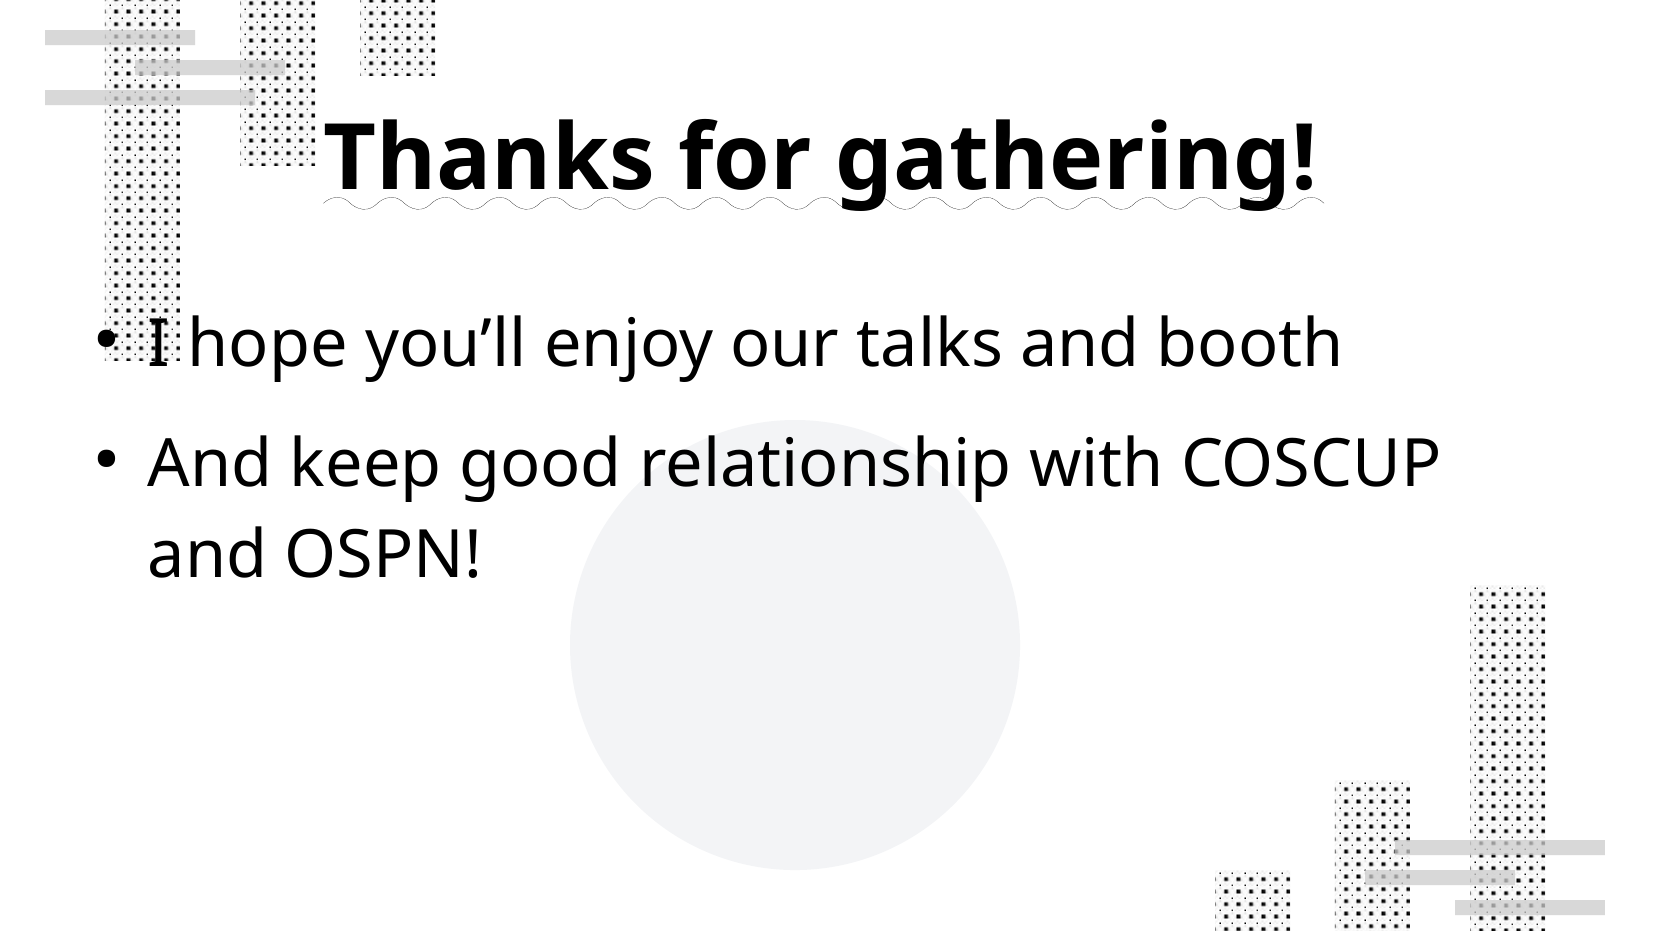

# Thanks for gathering!
I hope you’ll enjoy our talks and booth
And keep good relationship with COSCUP and OSPN!